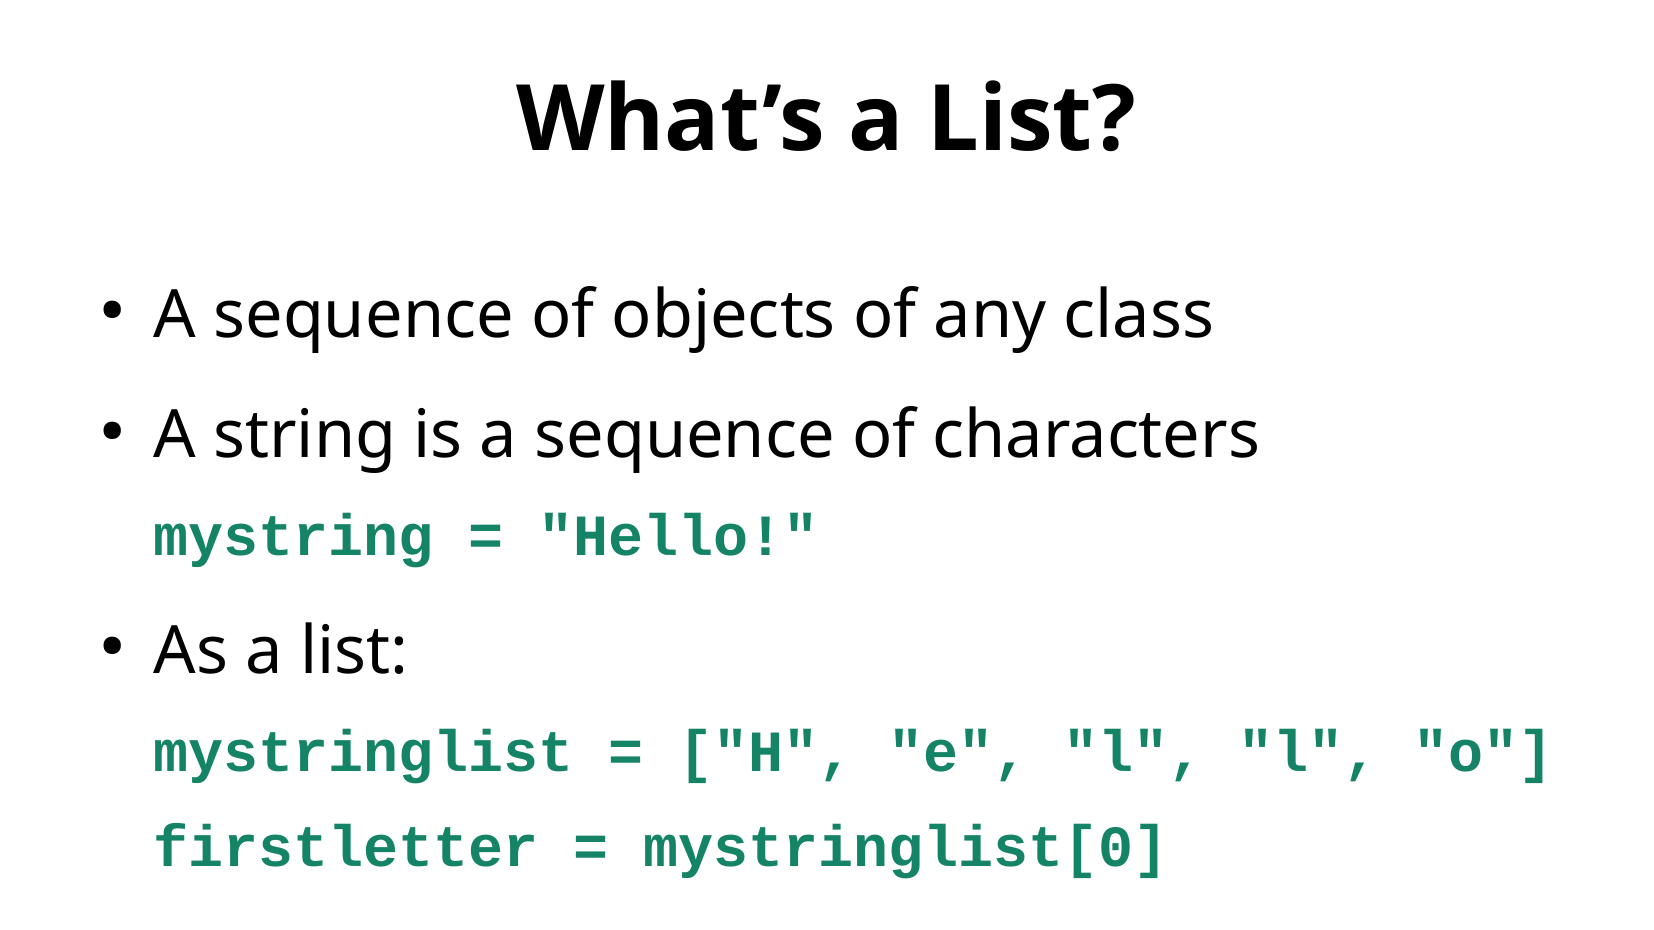

# What’s a List?
A sequence of objects of any class
A string is a sequence of characters
mystring = "Hello!"
As a list:
mystringlist = ["H", "e", "l", "l", "o"]
firstletter = mystringlist[0]